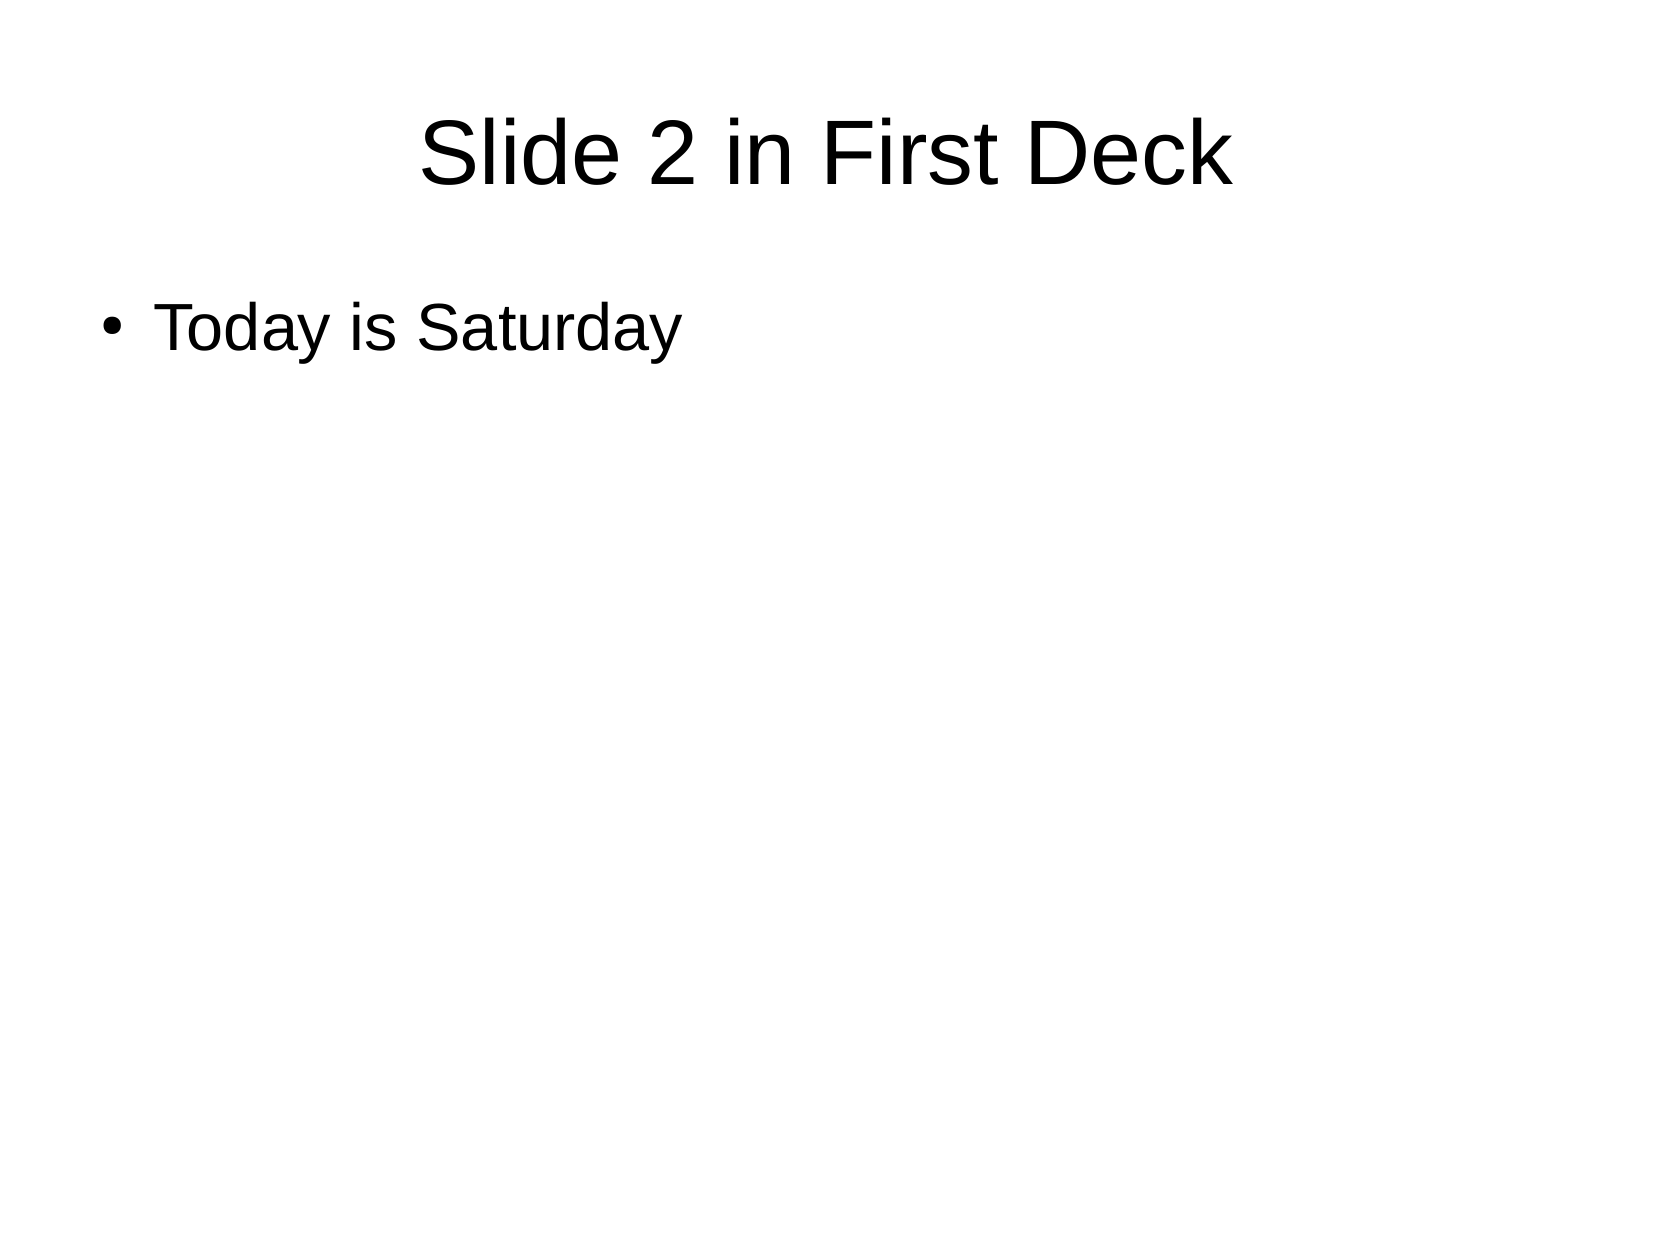

# Slide 2 in First Deck
Today is Saturday